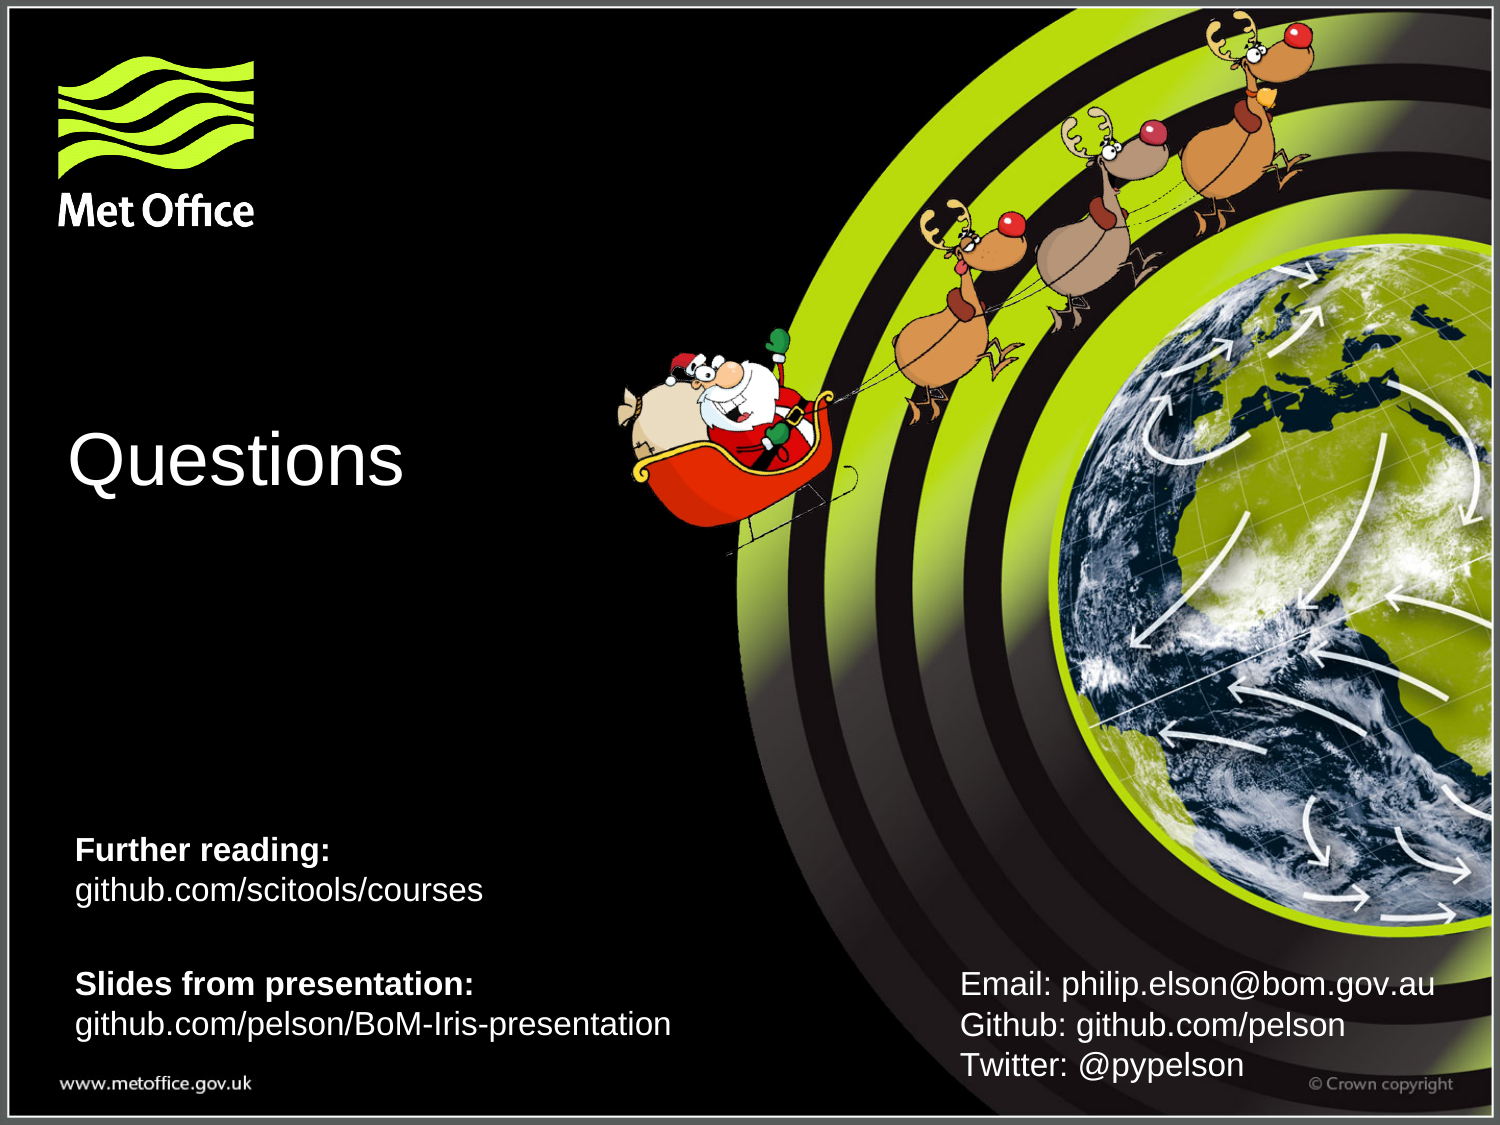

# Questions
Further reading:
github.com/scitools/courses
Slides from presentation:
github.com/pelson/BoM-Iris-presentation
Email: philip.elson@bom.gov.au
Github: github.com/pelson
Twitter: @pypelson